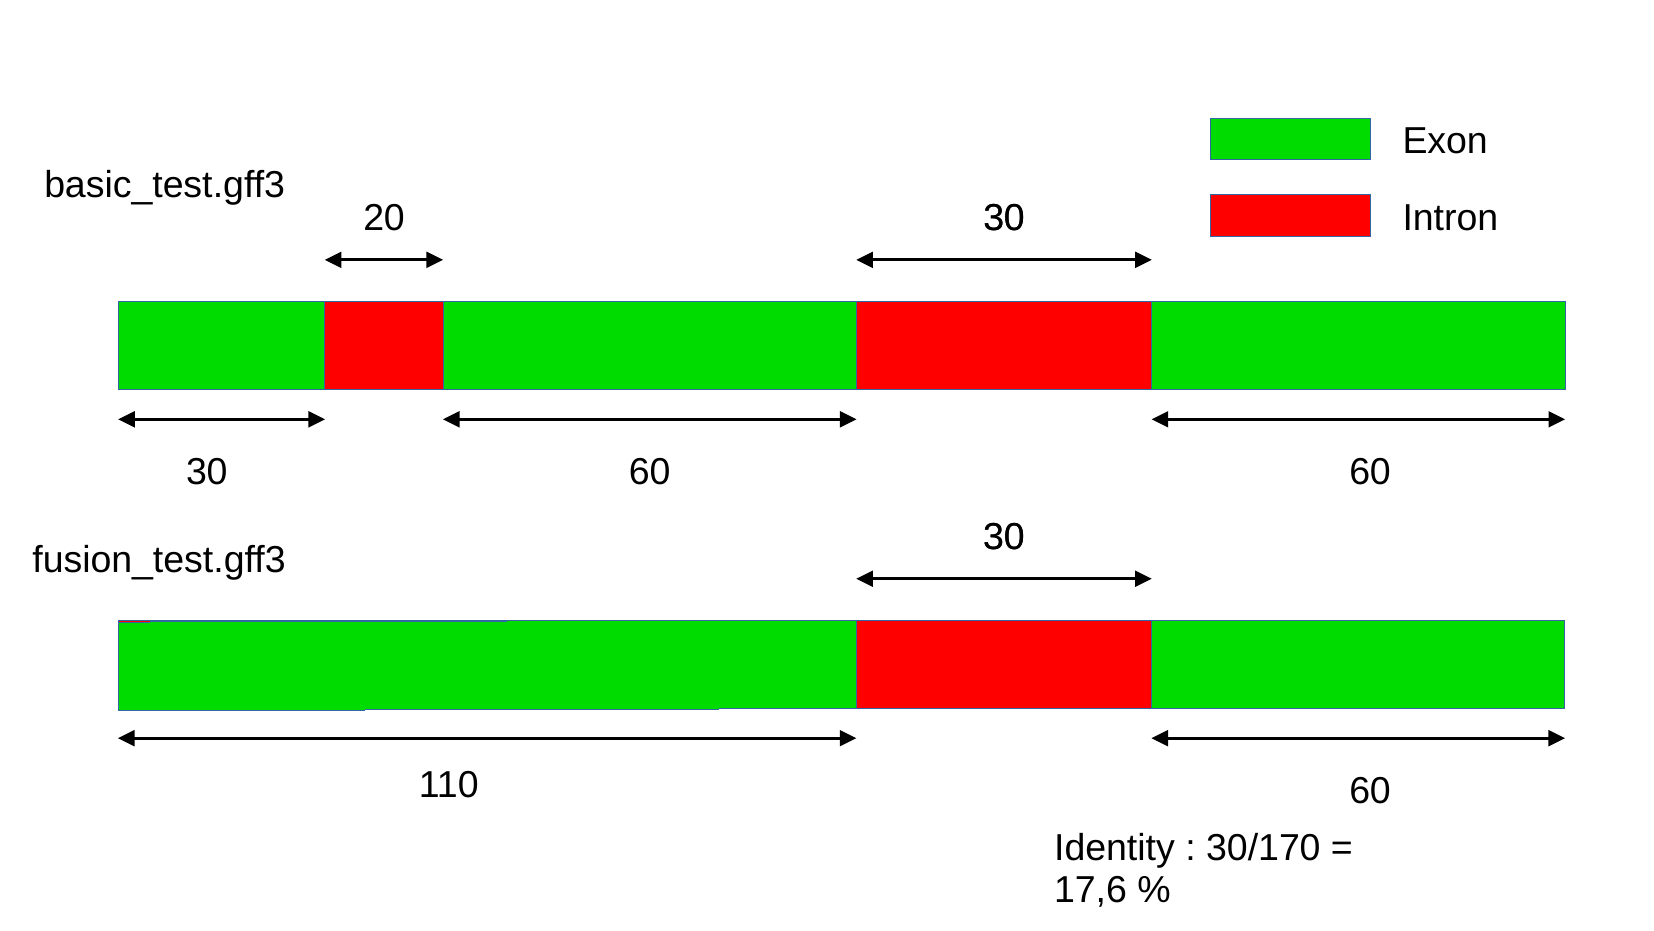

Exon
basic_test.gff3
20
30
30
Intron
30
60
60
30
30
fusion_test.gff3
110
60
Identity : 30/170 = 17,6 %